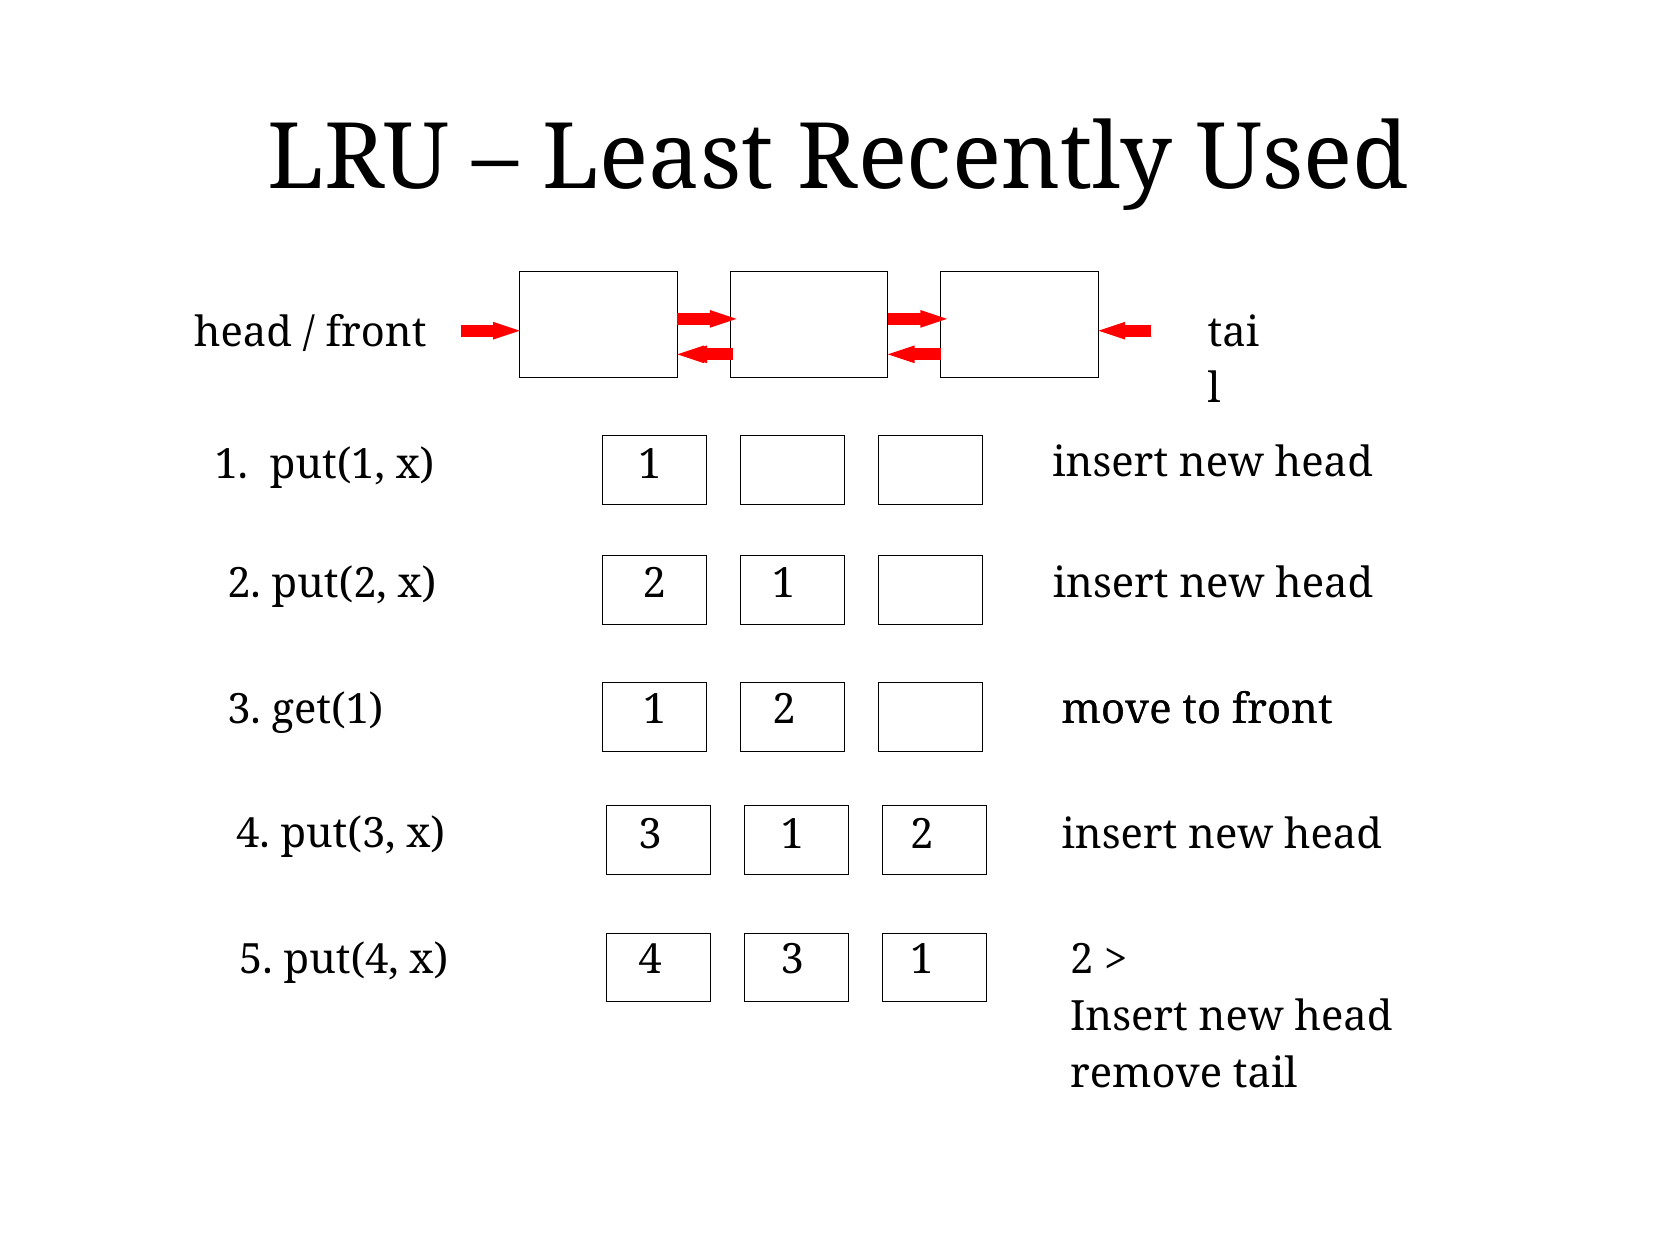

# LRU – Least Recently Used
head / front
tail
insert new head
 1. put(1, x)
1
2. put(2, x)
2
1
insert new head
3. get(1)
1
2
move to front
move to front
4. put(3, x)
3
1
2
insert new head
5. put(4, x)
4
3
1
2 >
Insert new head
remove tail